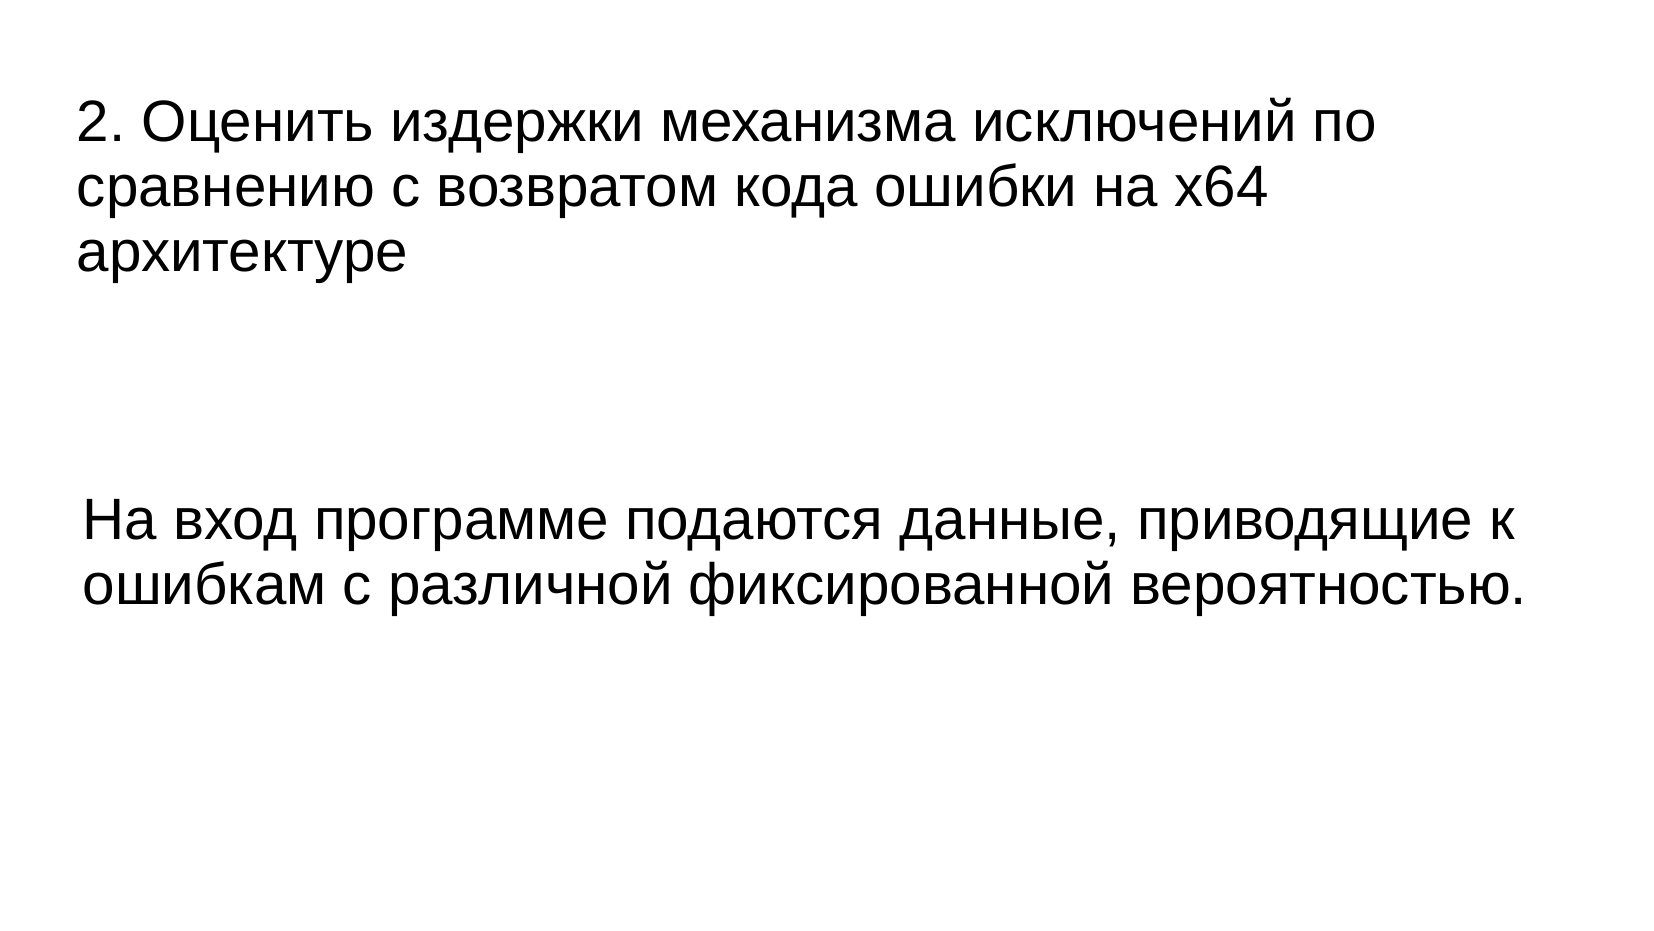

# 2. Оценить издержки механизма исключений по сравнению с возвратом кода ошибки на x64 архитектуре
На вход программе подаются данные, приводящие к ошибкам с различной фиксированной вероятностью.